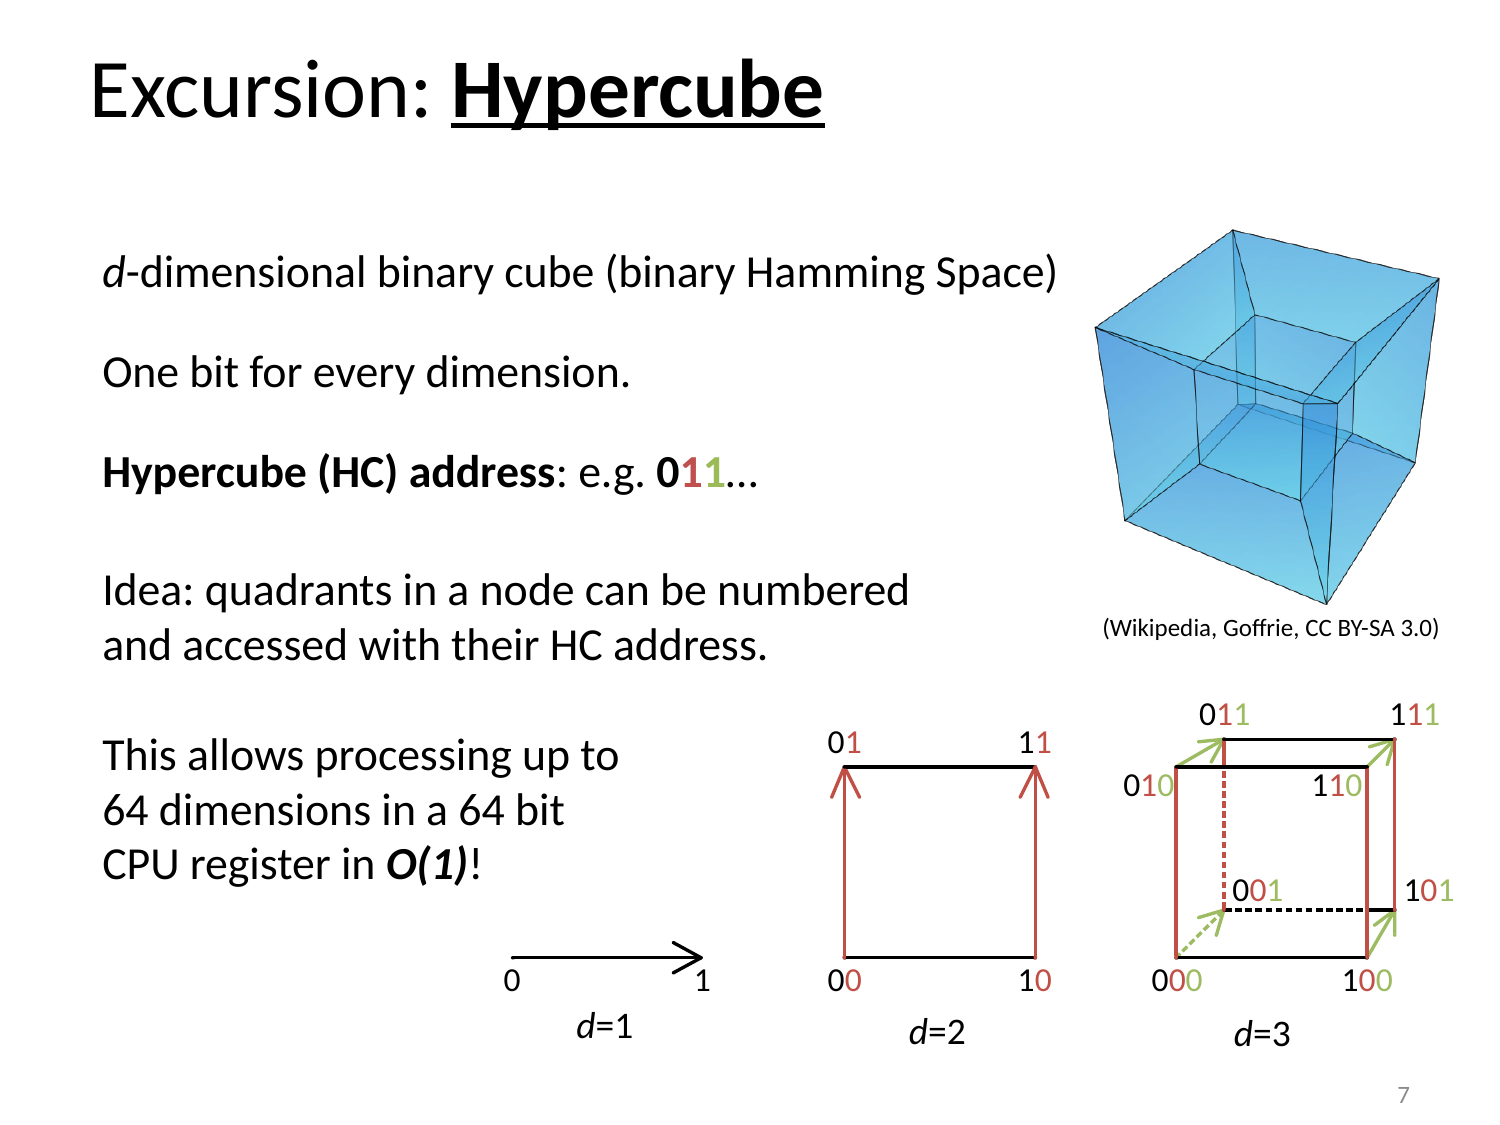

Excursion: Hypercube
d-dimensional binary cube (binary Hamming Space)
One bit for every dimension.
Hypercube (HC) address: e.g. 011…
Idea: quadrants in a node can be numbered
and accessed with their HC address.
This allows processing up to
64 dimensions in a 64 bit
CPU register in O(1)!
(Wikipedia, Goffrie, CC BY-SA 3.0)
d=1
d=2
d=3